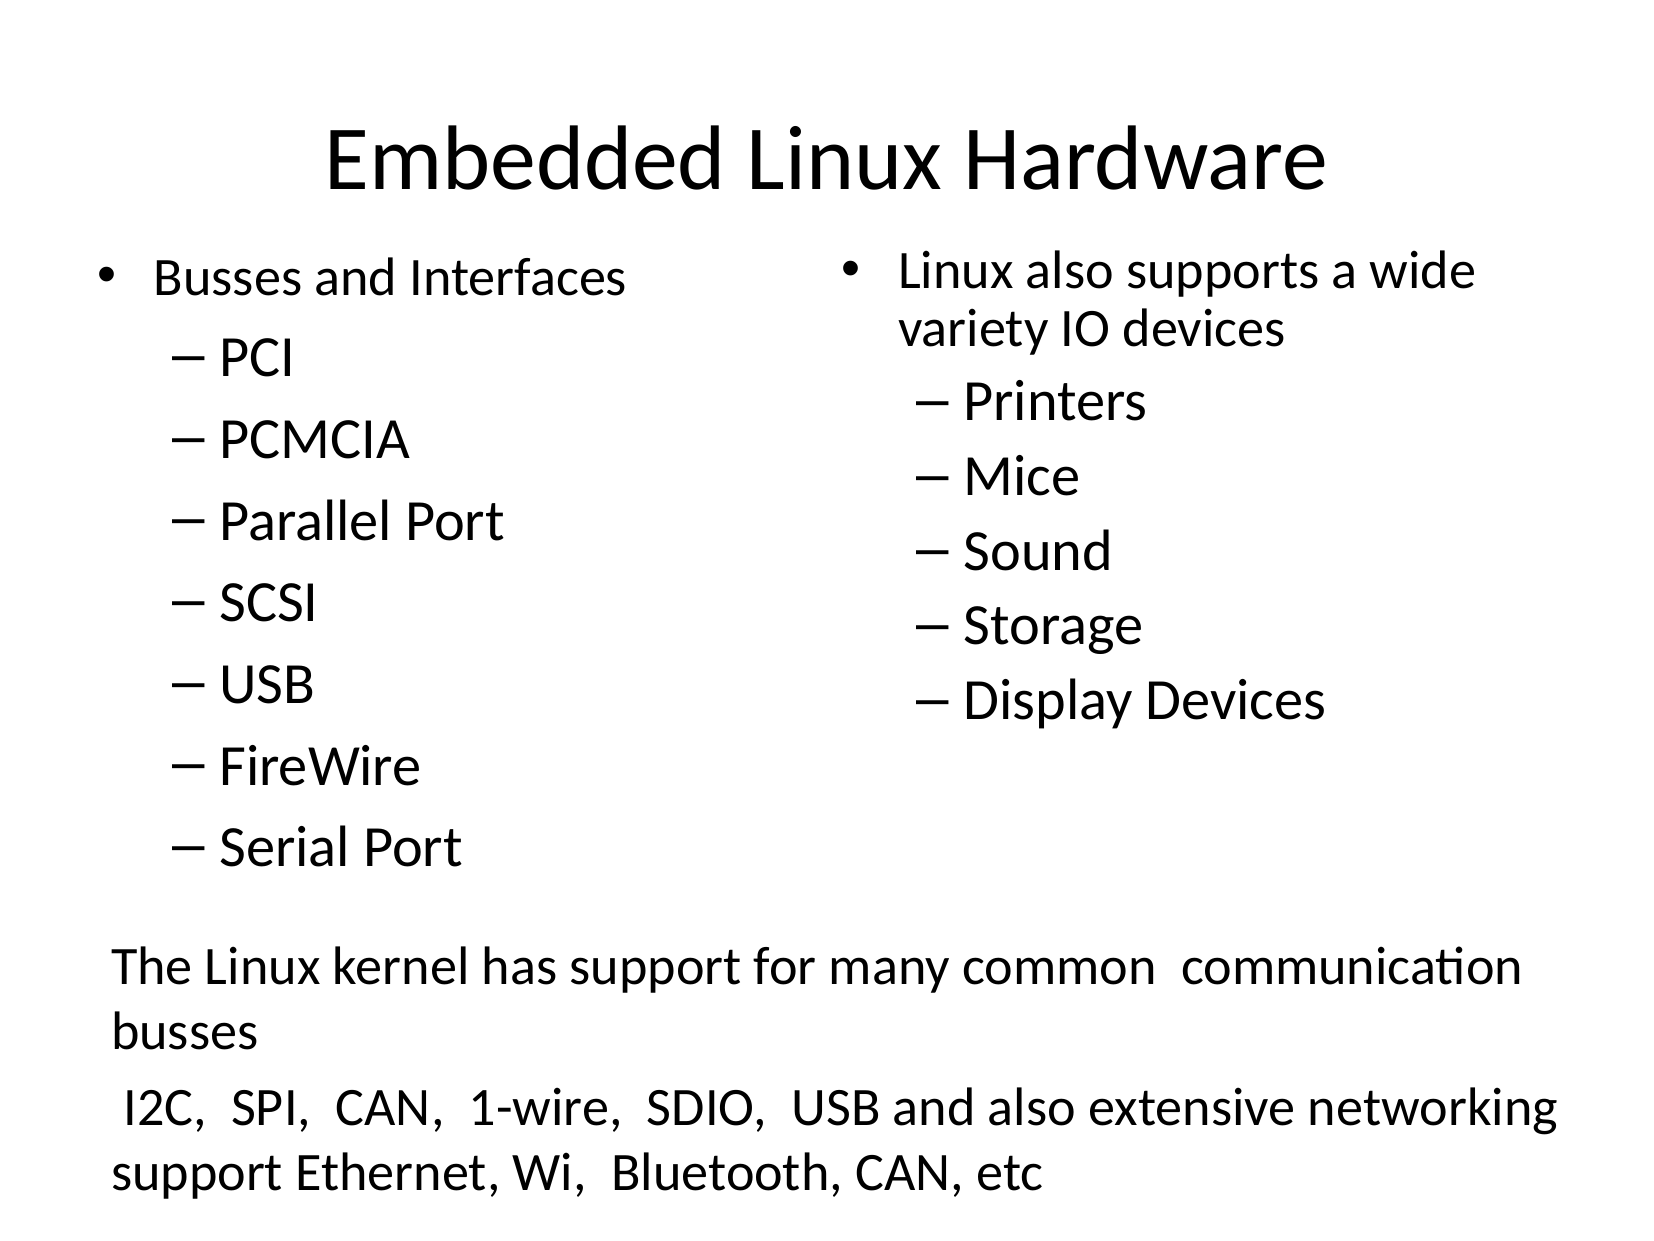

# Embedded Linux Hardware
Busses and Interfaces
PCI
PCMCIA
Parallel Port
SCSI
USB
FireWire
Serial Port
Linux also supports a wide variety IO devices
Printers
Mice
Sound
Storage
Display Devices
The Linux kernel has support for many common communication busses
 I2C, SPI, CAN, 1-wire, SDIO, USB and also extensive networking support Ethernet, Wi, Bluetooth, CAN, etc